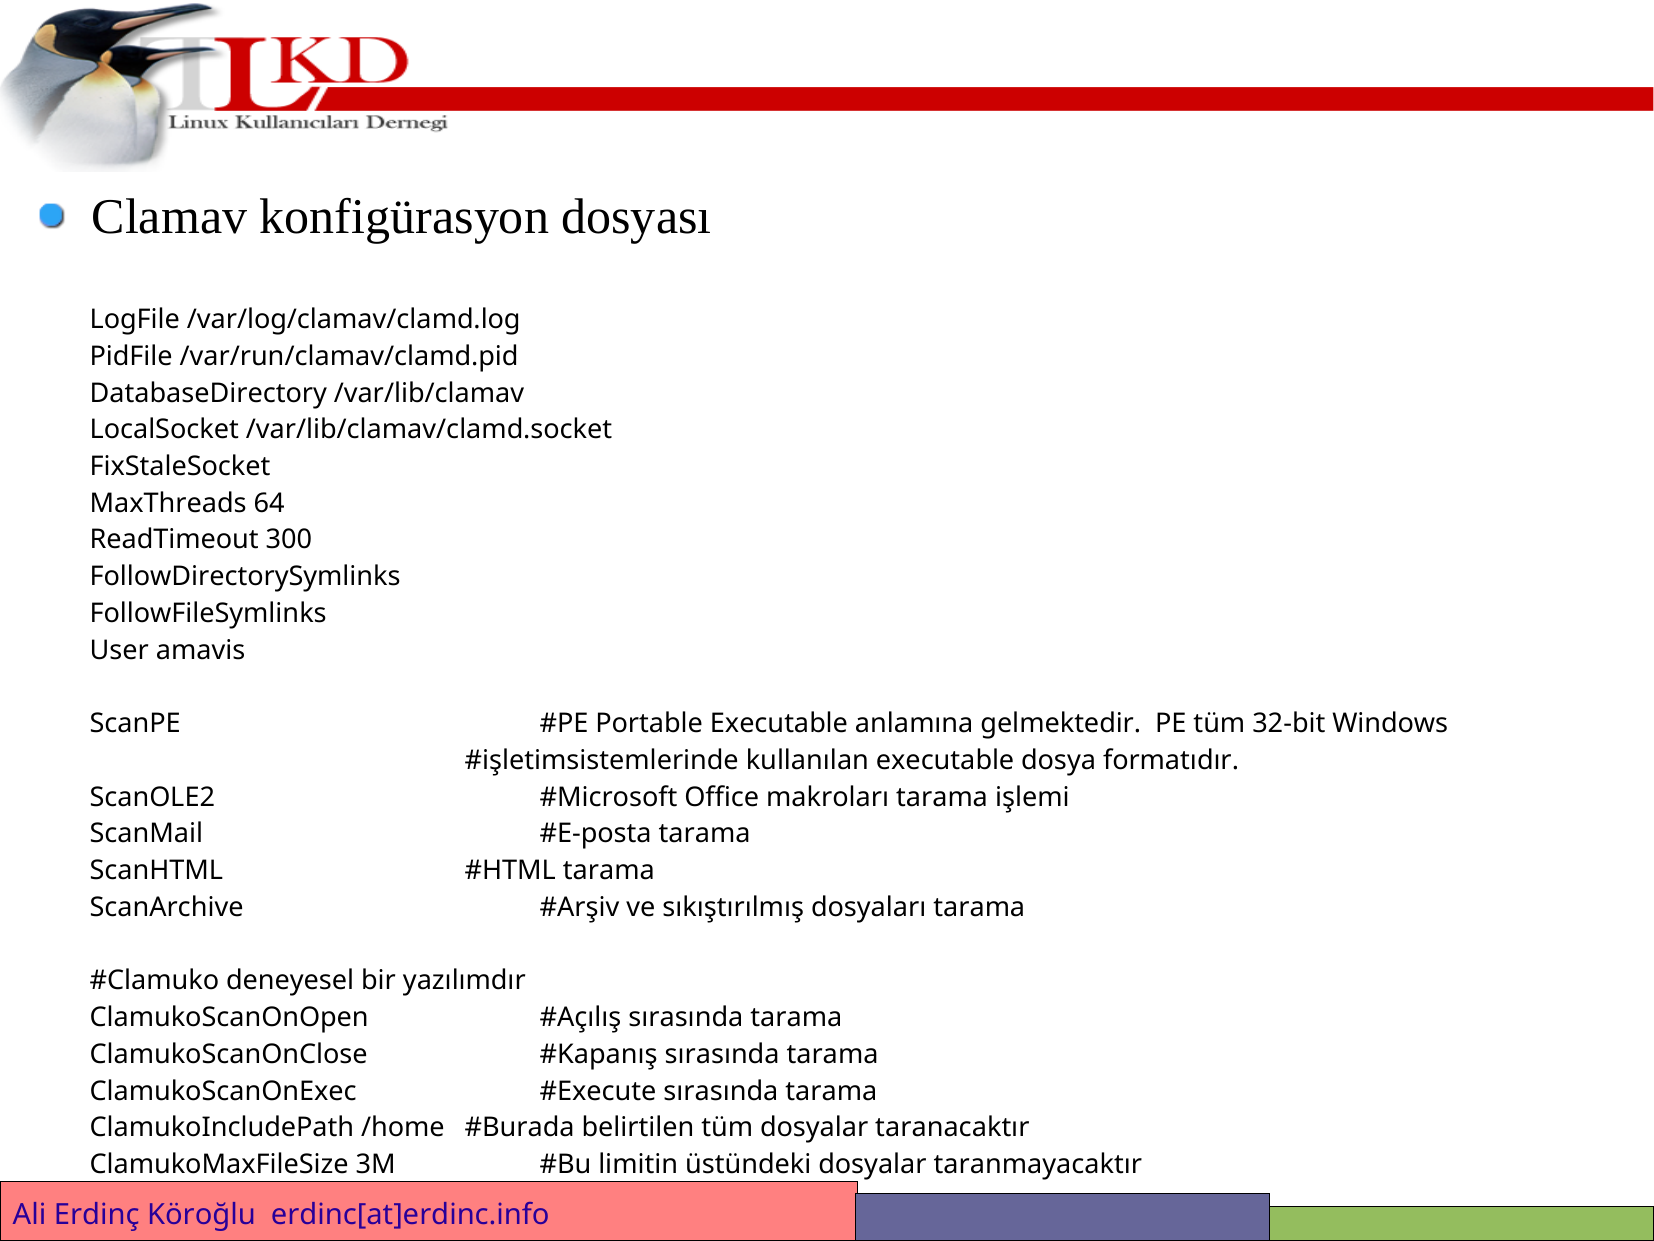

Clamav konfigürasyon dosyası
LogFile /var/log/clamav/clamd.log
PidFile /var/run/clamav/clamd.pid
DatabaseDirectory /var/lib/clamav
LocalSocket /var/lib/clamav/clamd.socket
FixStaleSocket
MaxThreads 64
ReadTimeout 300
FollowDirectorySymlinks
FollowFileSymlinks
User amavis
ScanPE					#PE Portable Executable anlamına gelmektedir. PE tüm 32-bit Windows 							#işletimsistemlerinde kullanılan executable dosya formatıdır.
ScanOLE2 					#Microsoft Office makroları tarama işlemi
ScanMail 					#E-posta tarama
ScanHTML 				#HTML tarama
ScanArchive				#Arşiv ve sıkıştırılmış dosyaları tarama
#Clamuko deneyesel bir yazılımdır
ClamukoScanOnOpen			#Açılış sırasında tarama
ClamukoScanOnClose			#Kapanış sırasında tarama
ClamukoScanOnExec			#Execute sırasında tarama
ClamukoIncludePath /home	#Burada belirtilen tüm dosyalar taranacaktır
ClamukoMaxFileSize 3M		#Bu limitin üstündeki dosyalar taranmayacaktır
Ali Erdinç Köroğlu erdinc[at]erdinc.info http://www.erdinc.info